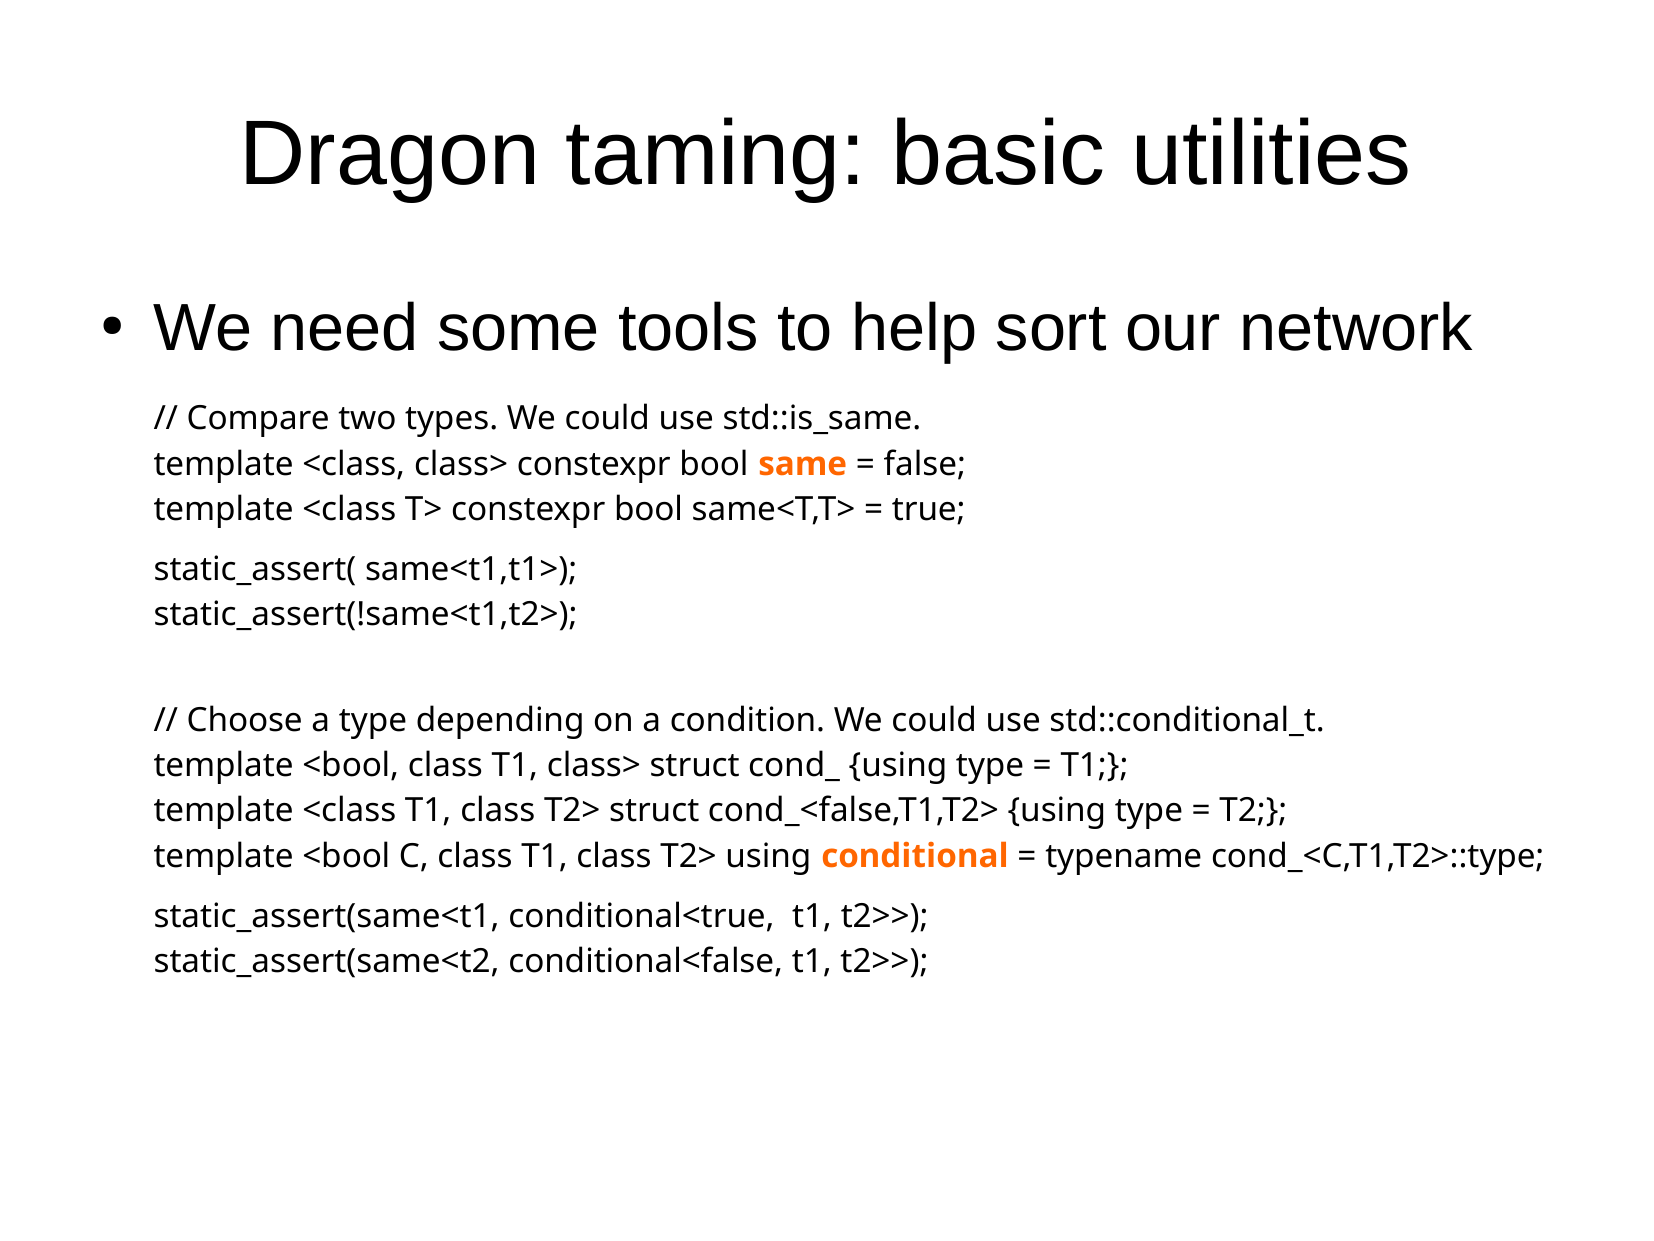

# Dragon taming: basic utilities
We need some tools to help sort our network
// Compare two types. We could use std::is_same.
template <class, class> constexpr bool same = false;
template <class T> constexpr bool same<T,T> = true;
static_assert( same<t1,t1>);
static_assert(!same<t1,t2>);
// Choose a type depending on a condition. We could use std::conditional_t.
template <bool, class T1, class> struct cond_ {using type = T1;};
template <class T1, class T2> struct cond_<false,T1,T2> {using type = T2;};
template <bool C, class T1, class T2> using conditional = typename cond_<C,T1,T2>::type;
static_assert(same<t1, conditional<true, t1, t2>>);
static_assert(same<t2, conditional<false, t1, t2>>);